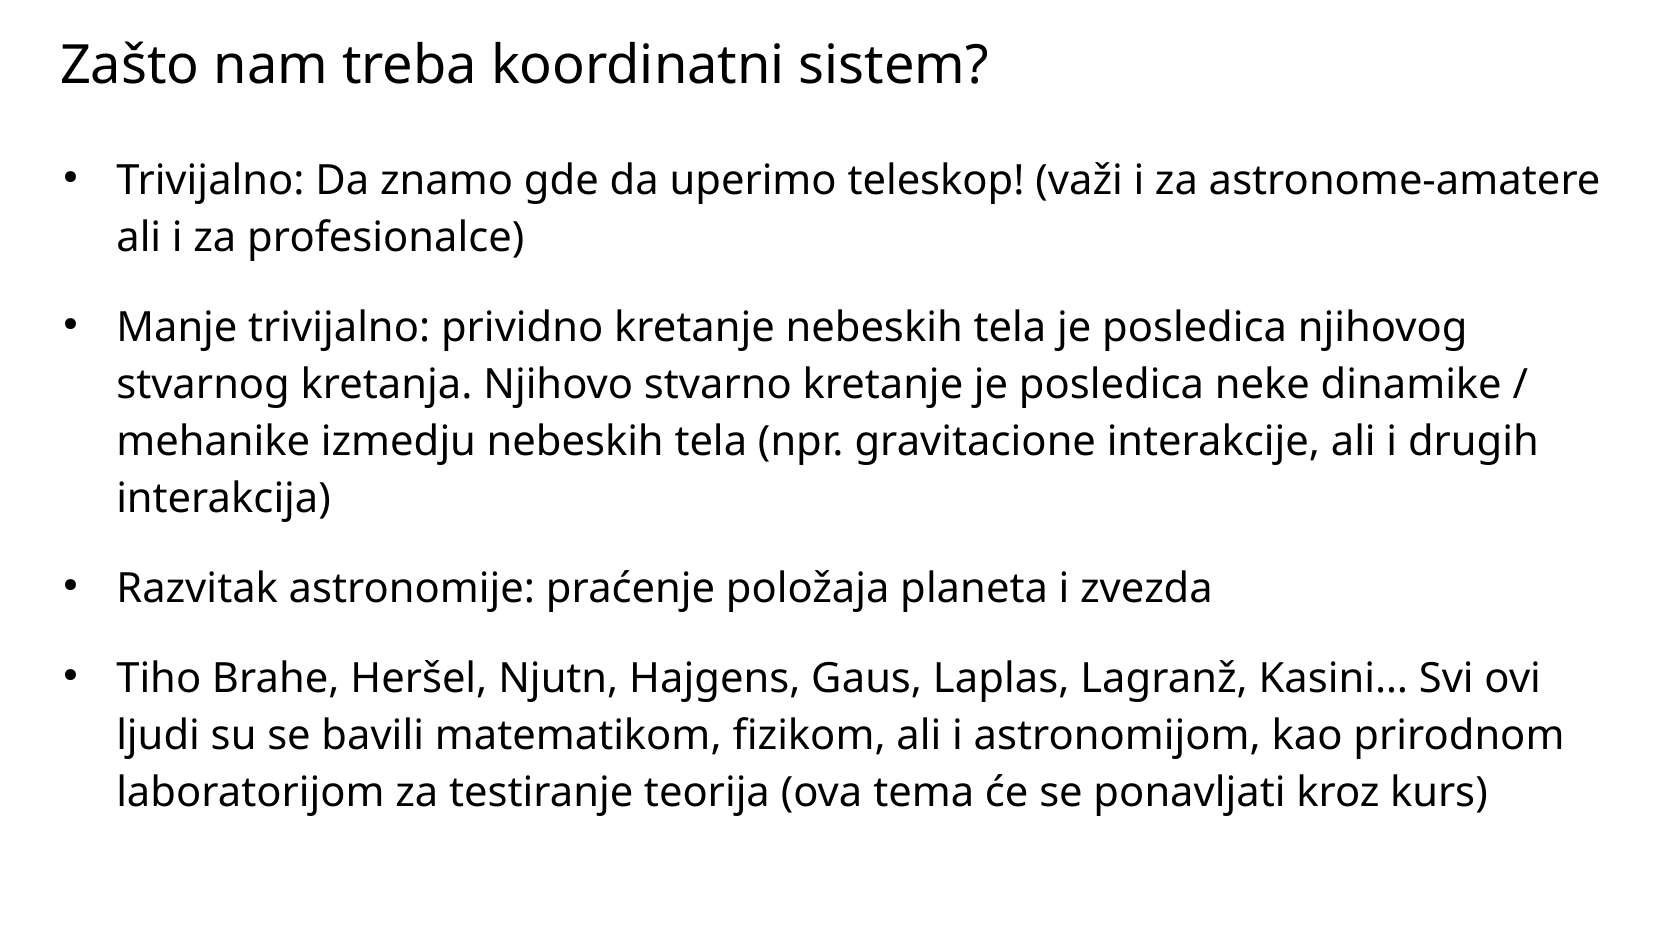

# Zašto nam treba koordinatni sistem?
Trivijalno: Da znamo gde da uperimo teleskop! (važi i za astronome-amatere ali i za profesionalce)
Manje trivijalno: prividno kretanje nebeskih tela je posledica njihovog stvarnog kretanja. Njihovo stvarno kretanje je posledica neke dinamike / mehanike izmedju nebeskih tela (npr. gravitacione interakcije, ali i drugih interakcija)
Razvitak astronomije: praćenje položaja planeta i zvezda
Tiho Brahe, Heršel, Njutn, Hajgens, Gaus, Laplas, Lagranž, Kasini… Svi ovi ljudi su se bavili matematikom, fizikom, ali i astronomijom, kao prirodnom laboratorijom za testiranje teorija (ova tema će se ponavljati kroz kurs)